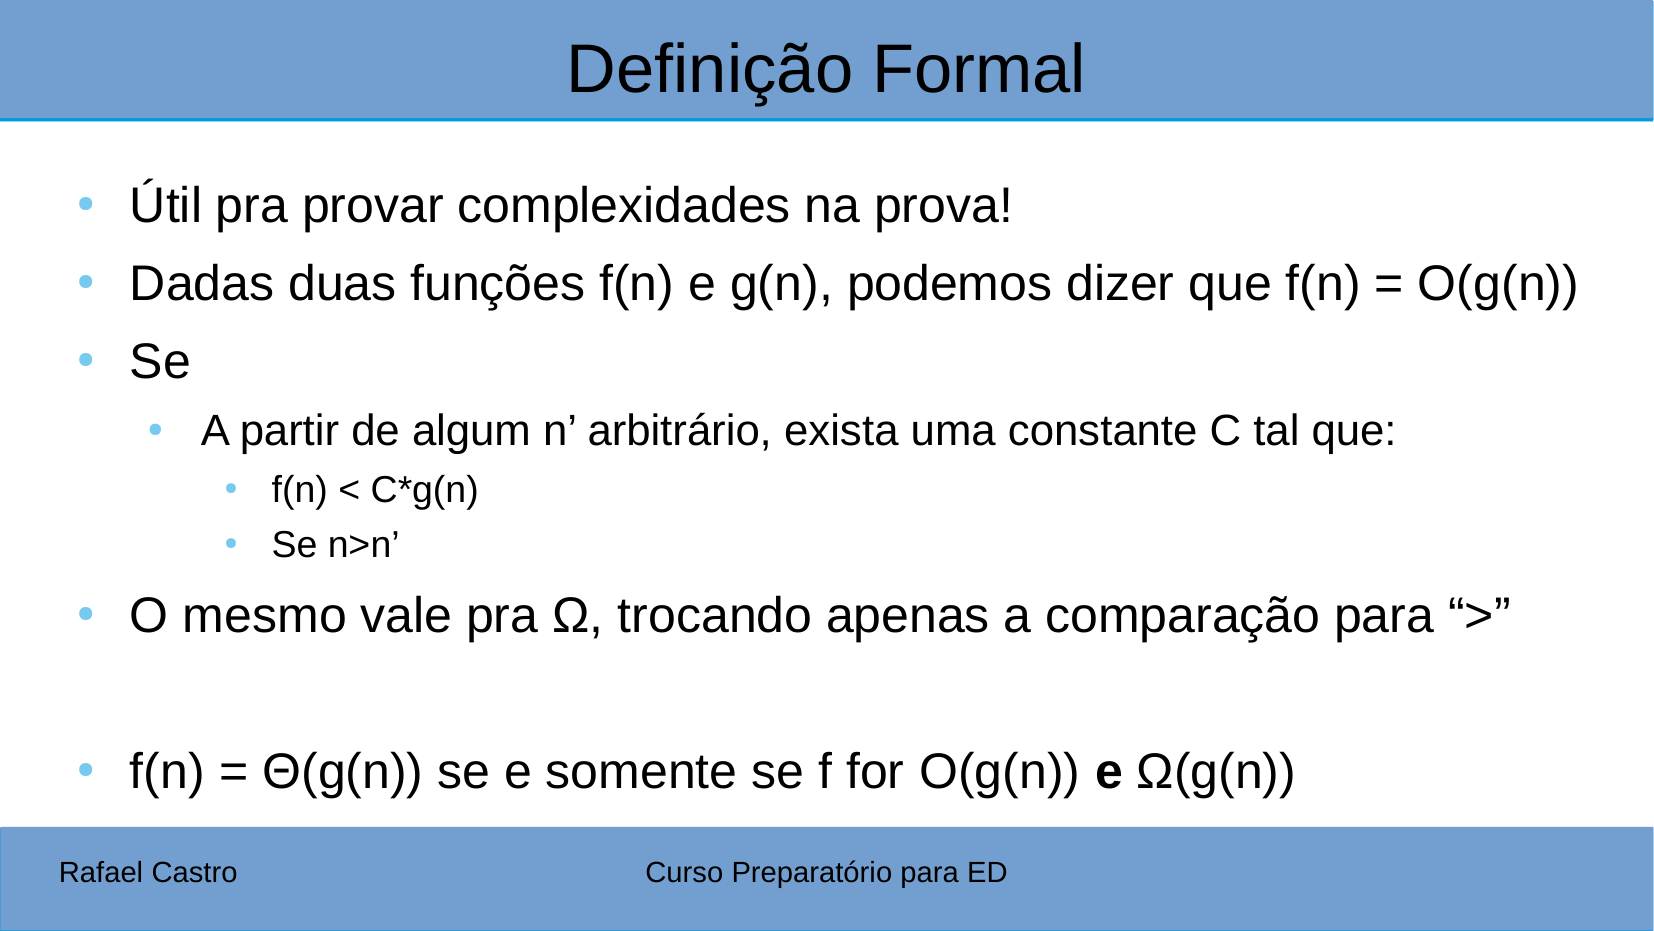

# Definição Formal
Útil pra provar complexidades na prova!
Dadas duas funções f(n) e g(n), podemos dizer que f(n) = O(g(n))
Se
A partir de algum n’ arbitrário, exista uma constante C tal que:
f(n) < C*g(n)
Se n>n’
O mesmo vale pra Ω, trocando apenas a comparação para “>”
f(n) = Θ(g(n)) se e somente se f for O(g(n)) e Ω(g(n))
Curso Preparatório para ED